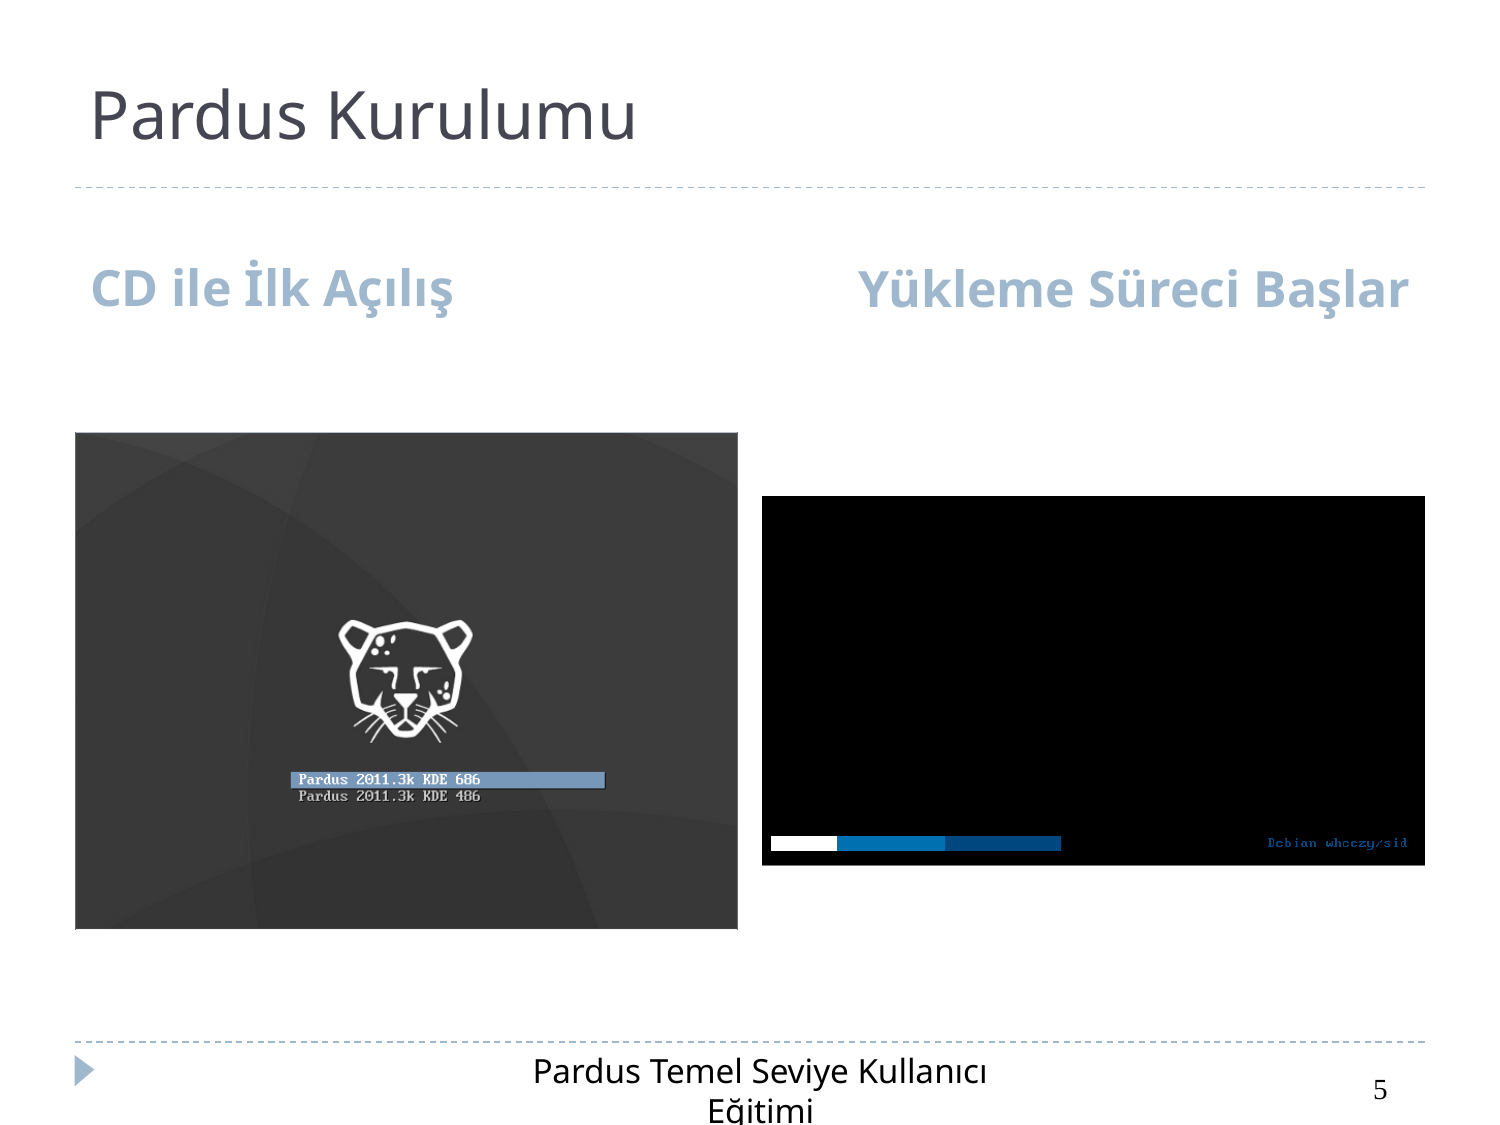

# Pardus Kurulumu
CD ile İlk Açılış
Yükleme Süreci Başlar